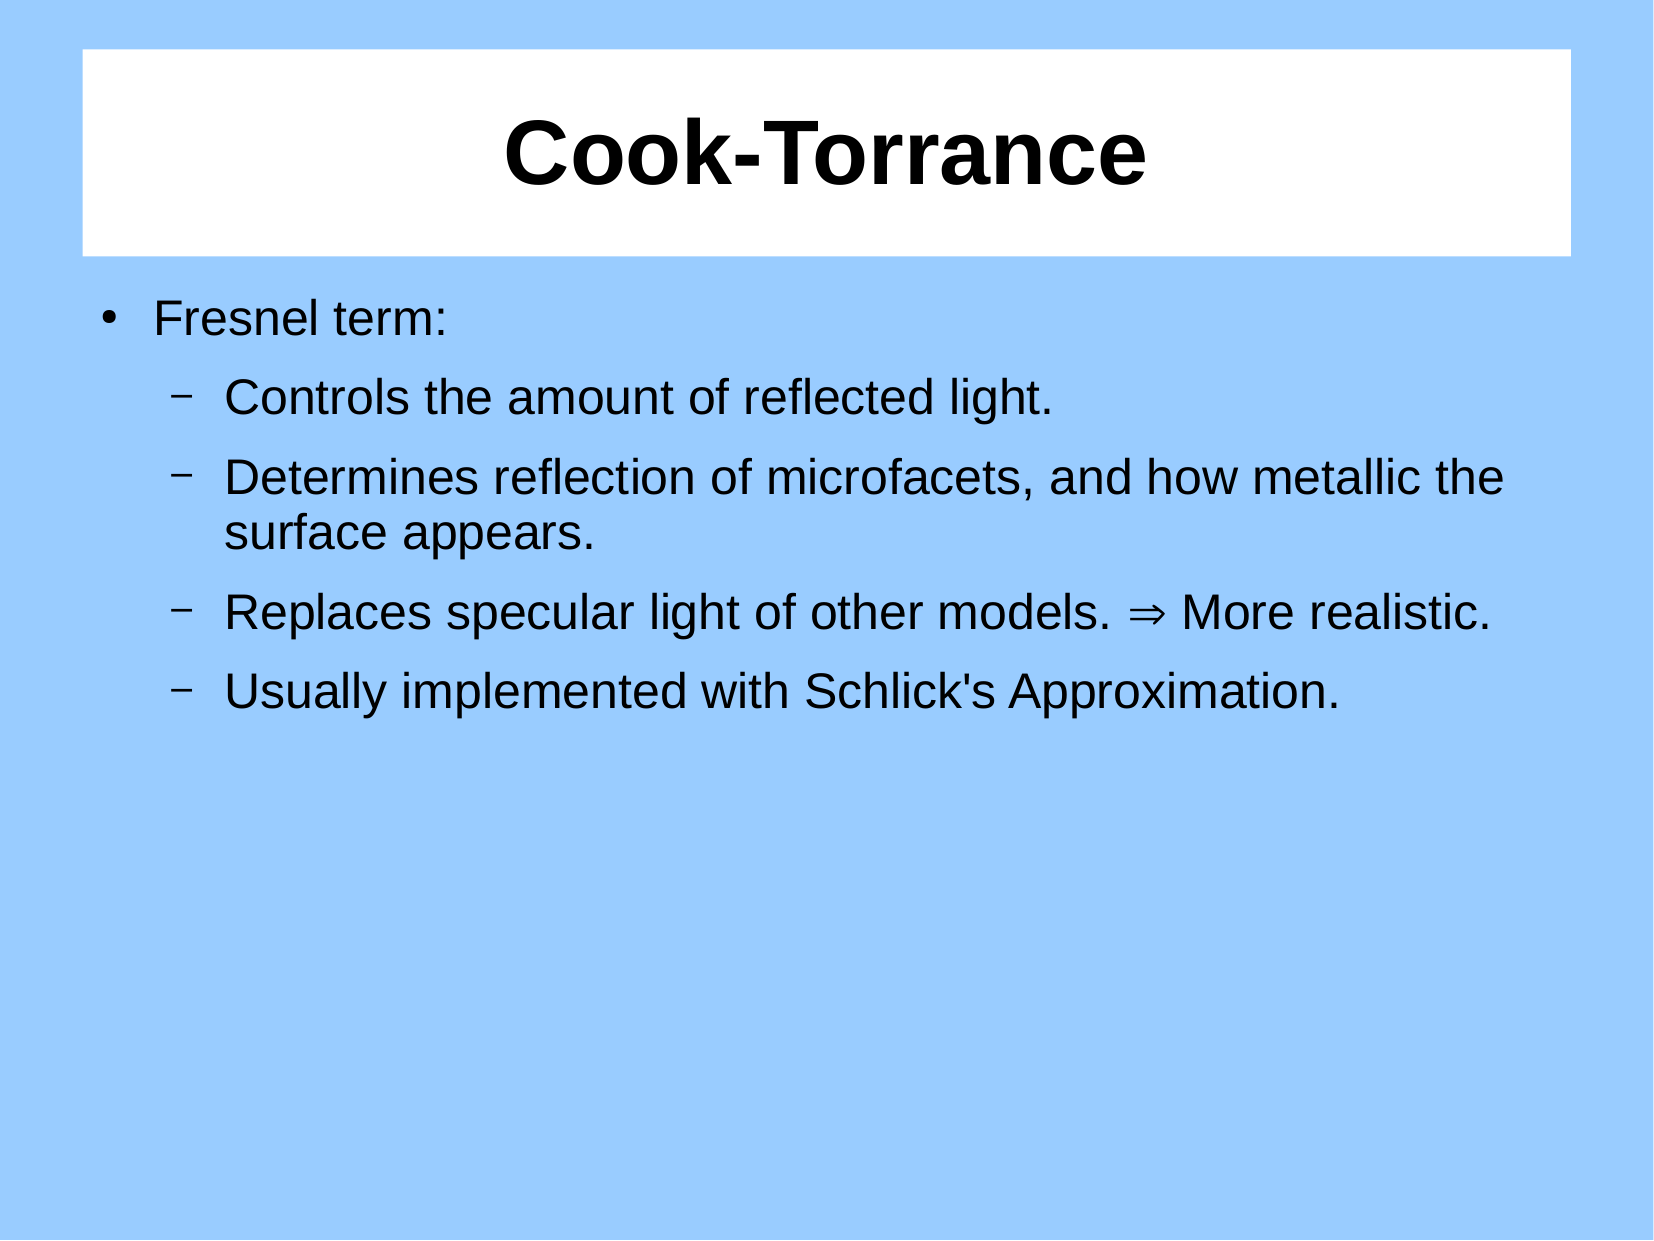

# Cook-Torrance
Fresnel term:
Controls the amount of reflected light.
Determines reflection of microfacets, and how metallic the surface appears.
Replaces specular light of other models.  More realistic.
Usually implemented with Schlick's Approximation.